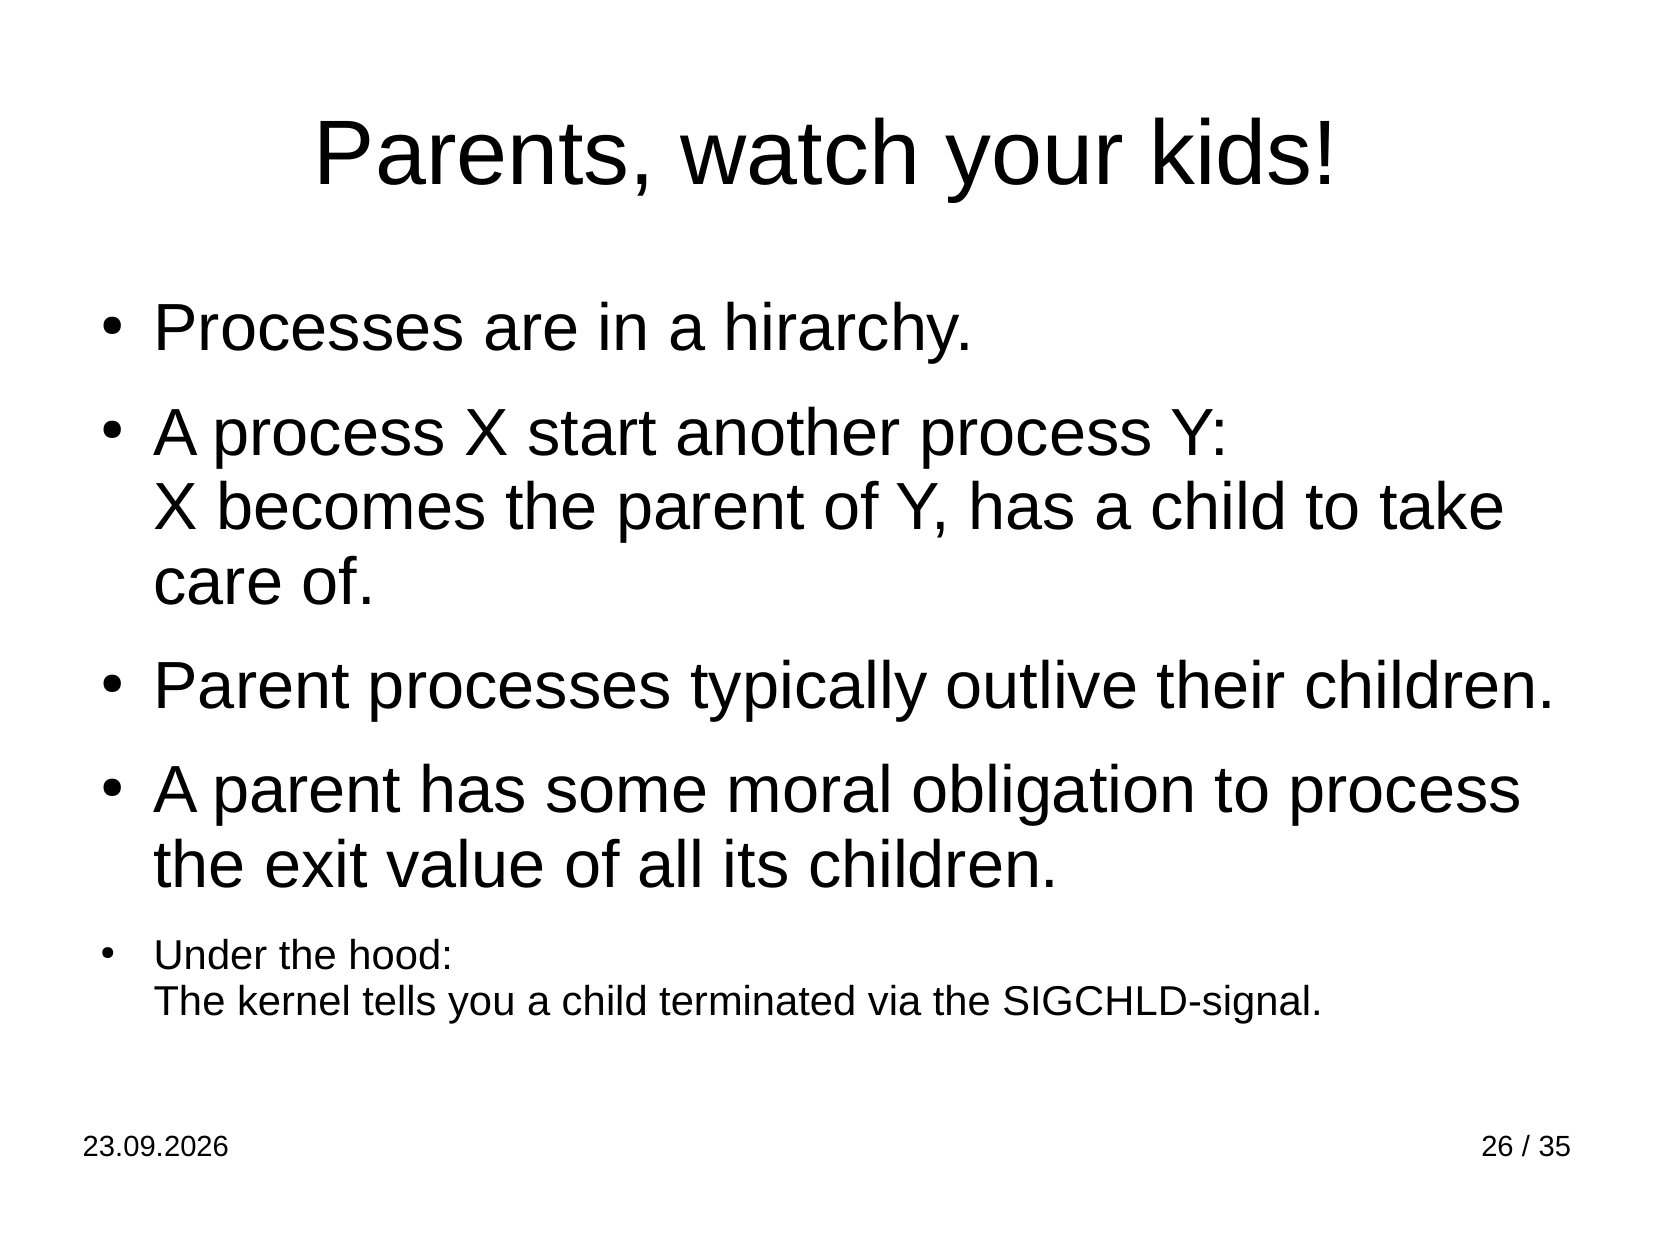

# Parents, watch your kids!
Processes are in a hirarchy.
A process X start another process Y:
X becomes the parent of Y, has a child to take care of.
Parent processes typically outlive their children.
A parent has some moral obligation to process the exit value of all its children.
Under the hood:
The kernel tells you a child terminated via the SIGCHLD-signal.